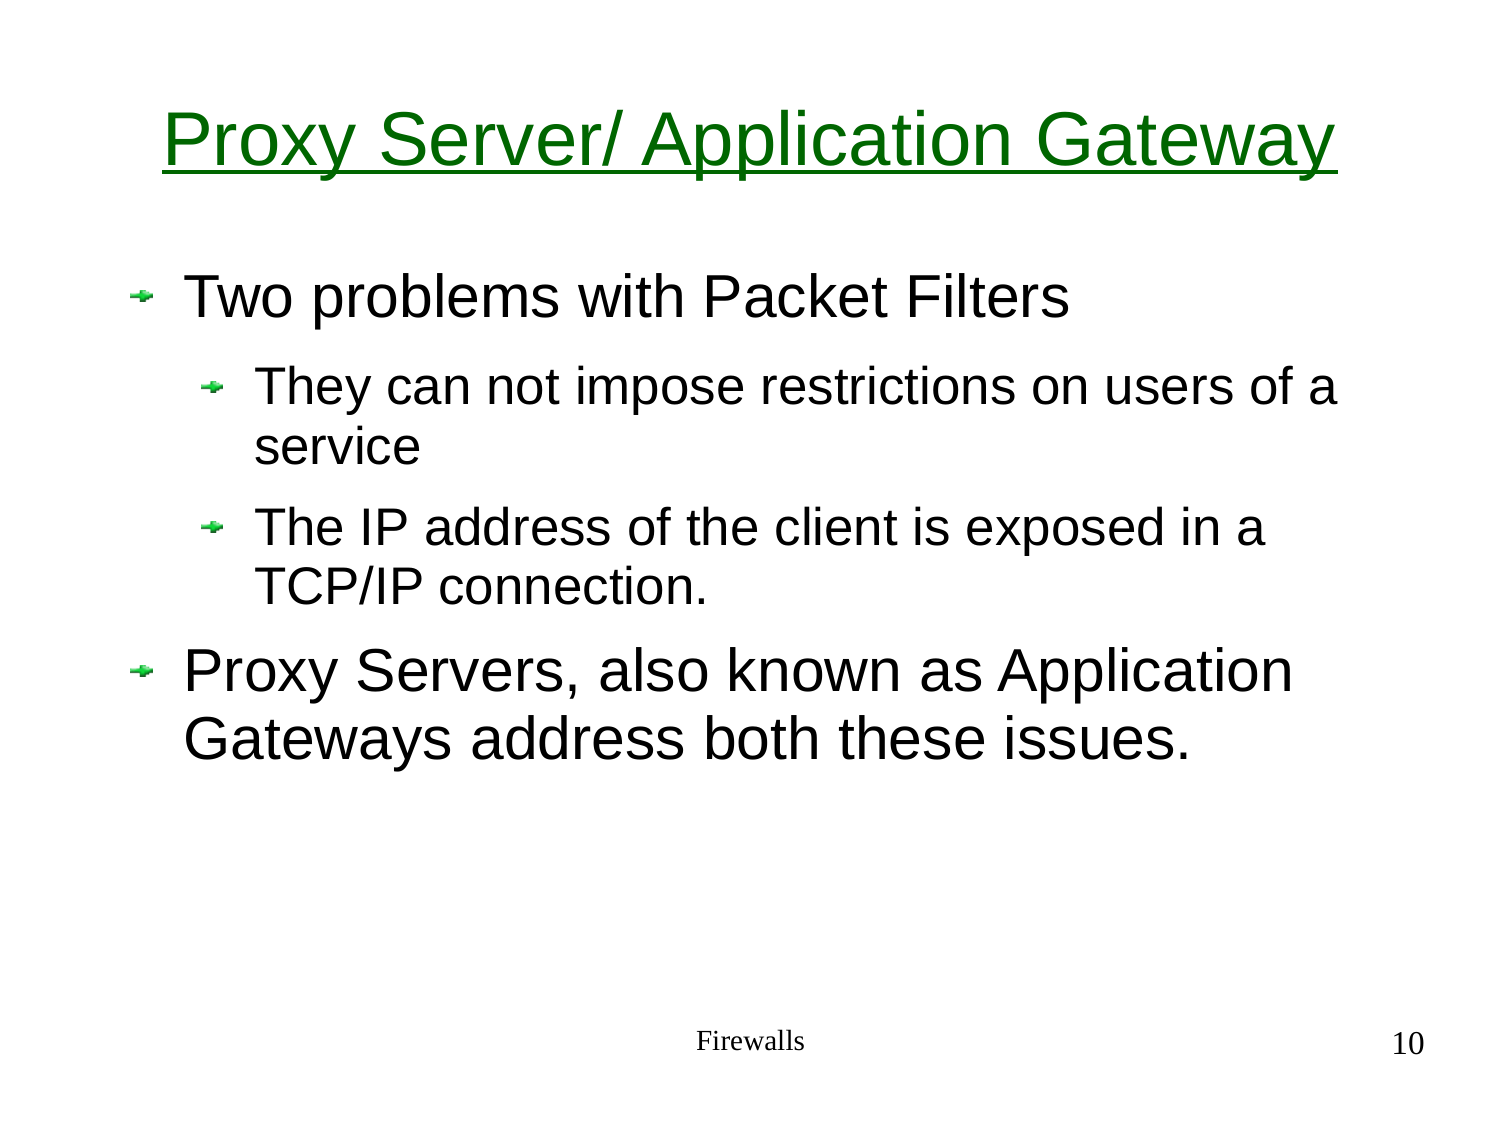

# Proxy Server/ Application Gateway
Two problems with Packet Filters
They can not impose restrictions on users of a service
The IP address of the client is exposed in a TCP/IP connection.
Proxy Servers, also known as Application Gateways address both these issues.
Firewalls
10